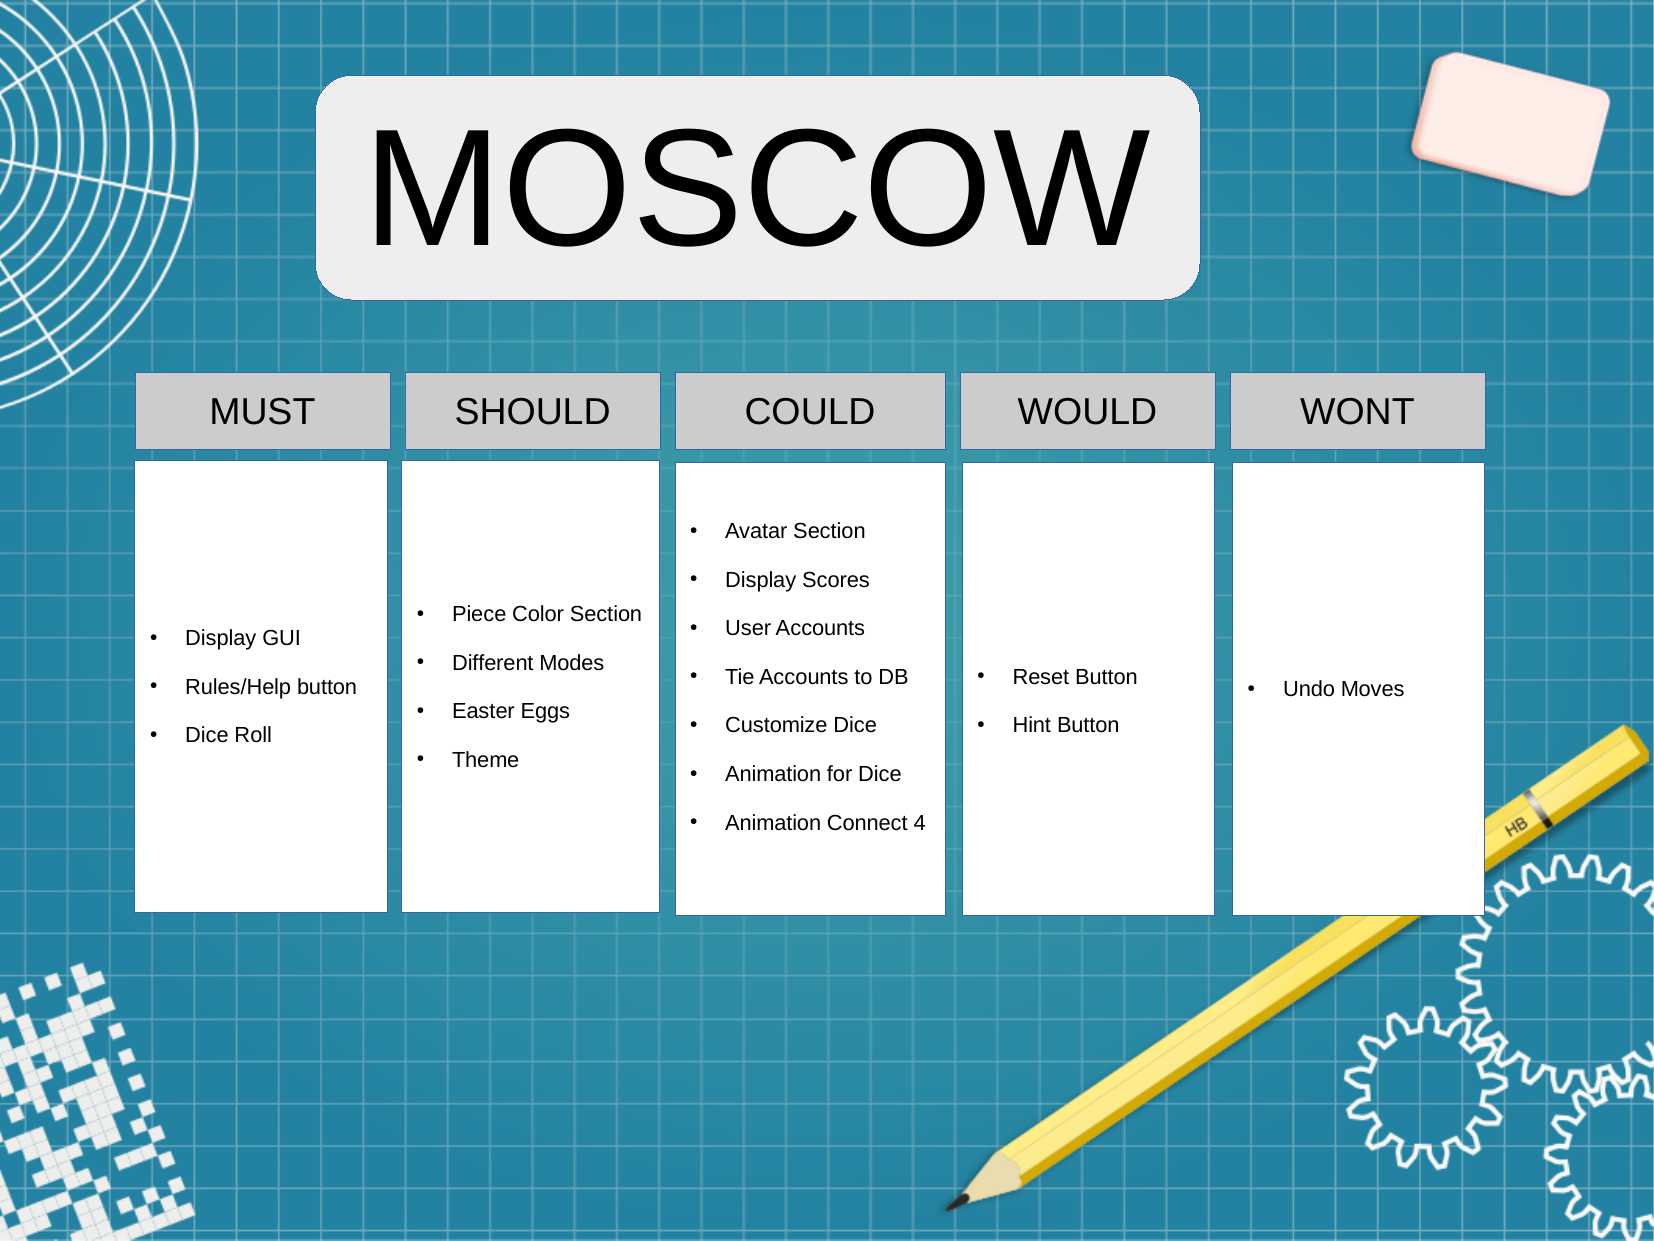

MOSCOW
MUST
SHOULD
COULD
WOULD
WONT
Display GUI
Rules/Help button
Dice Roll
Piece Color Section
Different Modes
Easter Eggs
Theme
Avatar Section
Display Scores
User Accounts
Tie Accounts to DB
Customize Dice
Animation for Dice
Animation Connect 4
Reset Button
Hint Button
Undo Moves